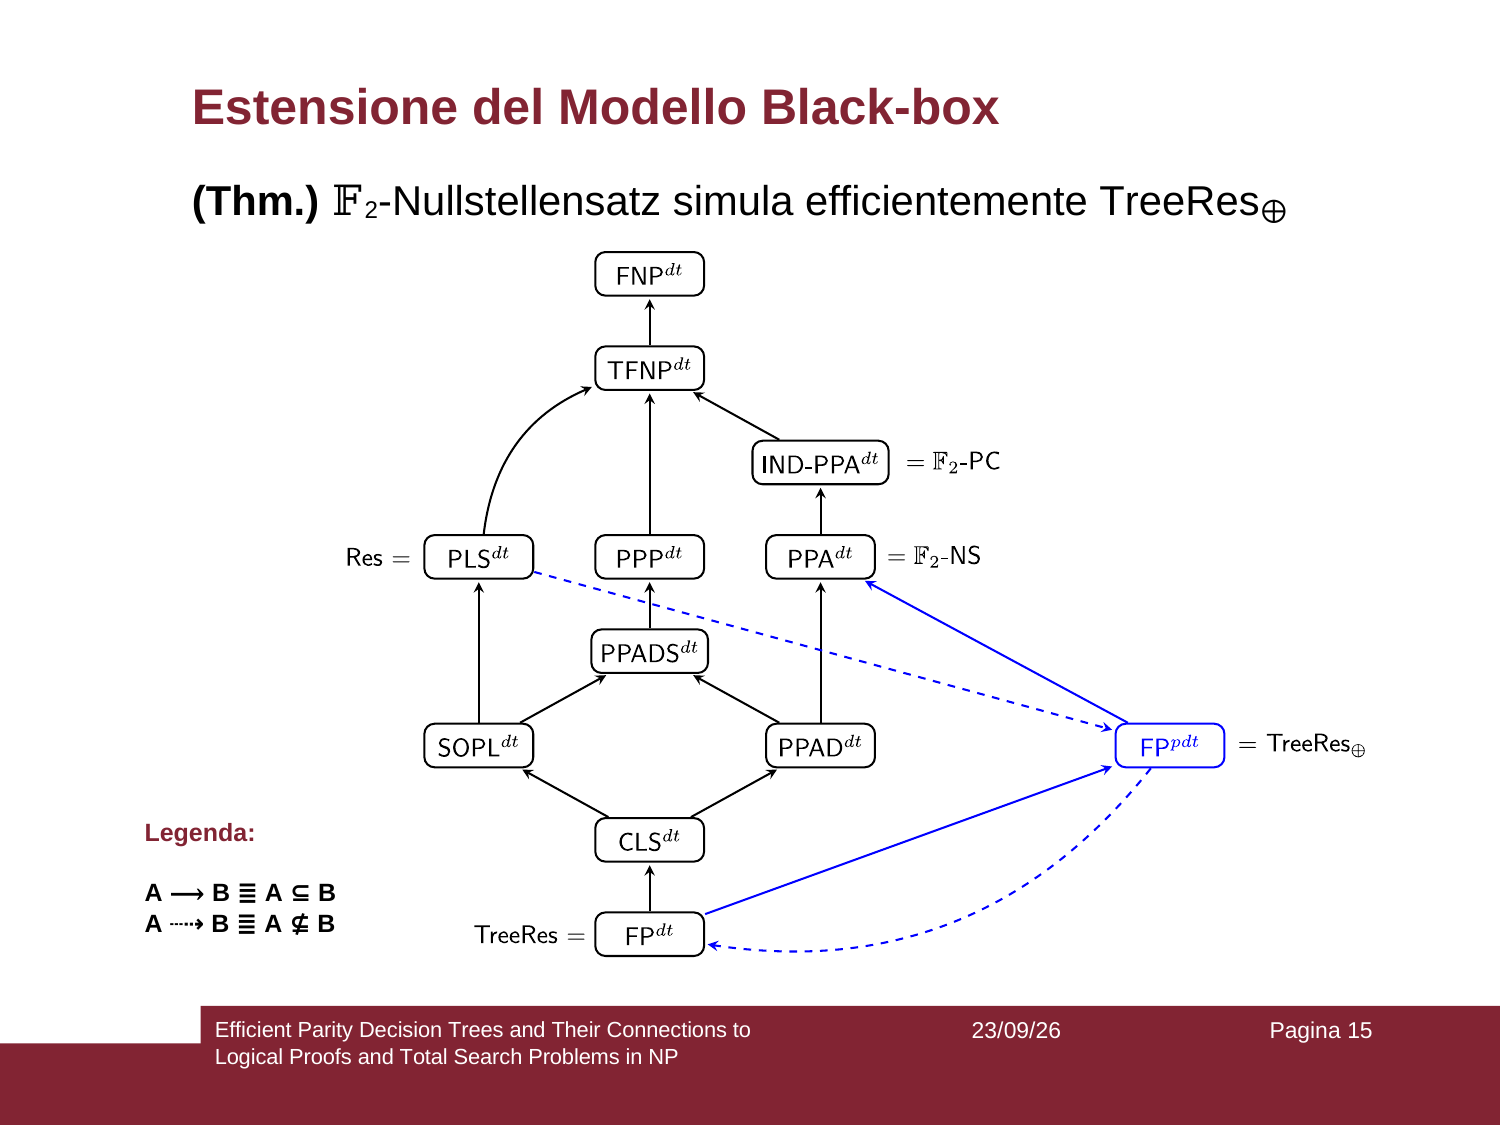

Estensione del Modello Black-box
Ul
(Thm.) 𝔽2-Nullstellensatz simula efficientemente TreeRes⨁
Legenda:
A ⟶ B ≣ A ⊆ B
A ┄⇢ B ≣ A ⊈ B
Efficient Parity Decision Trees and Their Connections to Logical Proofs and Total Search Problems in NP
Pagina